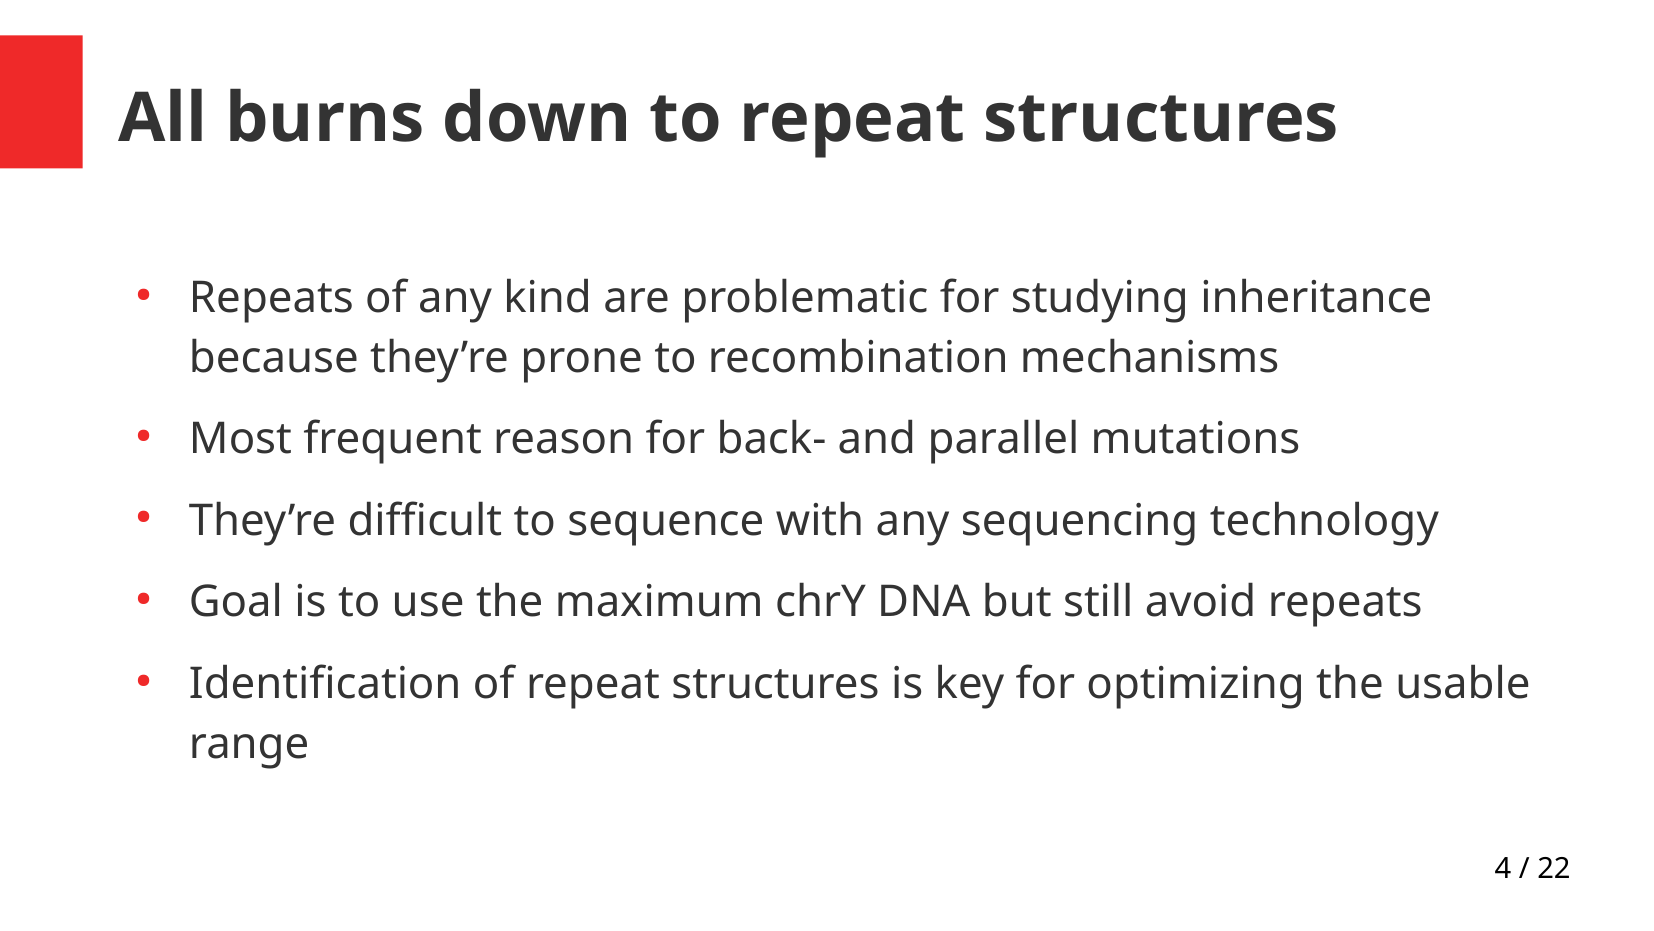

# All burns down to repeat structures
Repeats of any kind are problematic for studying inheritance because they’re prone to recombination mechanisms
Most frequent reason for back- and parallel mutations
They’re difficult to sequence with any sequencing technology
Goal is to use the maximum chrY DNA but still avoid repeats
Identification of repeat structures is key for optimizing the usable range
4